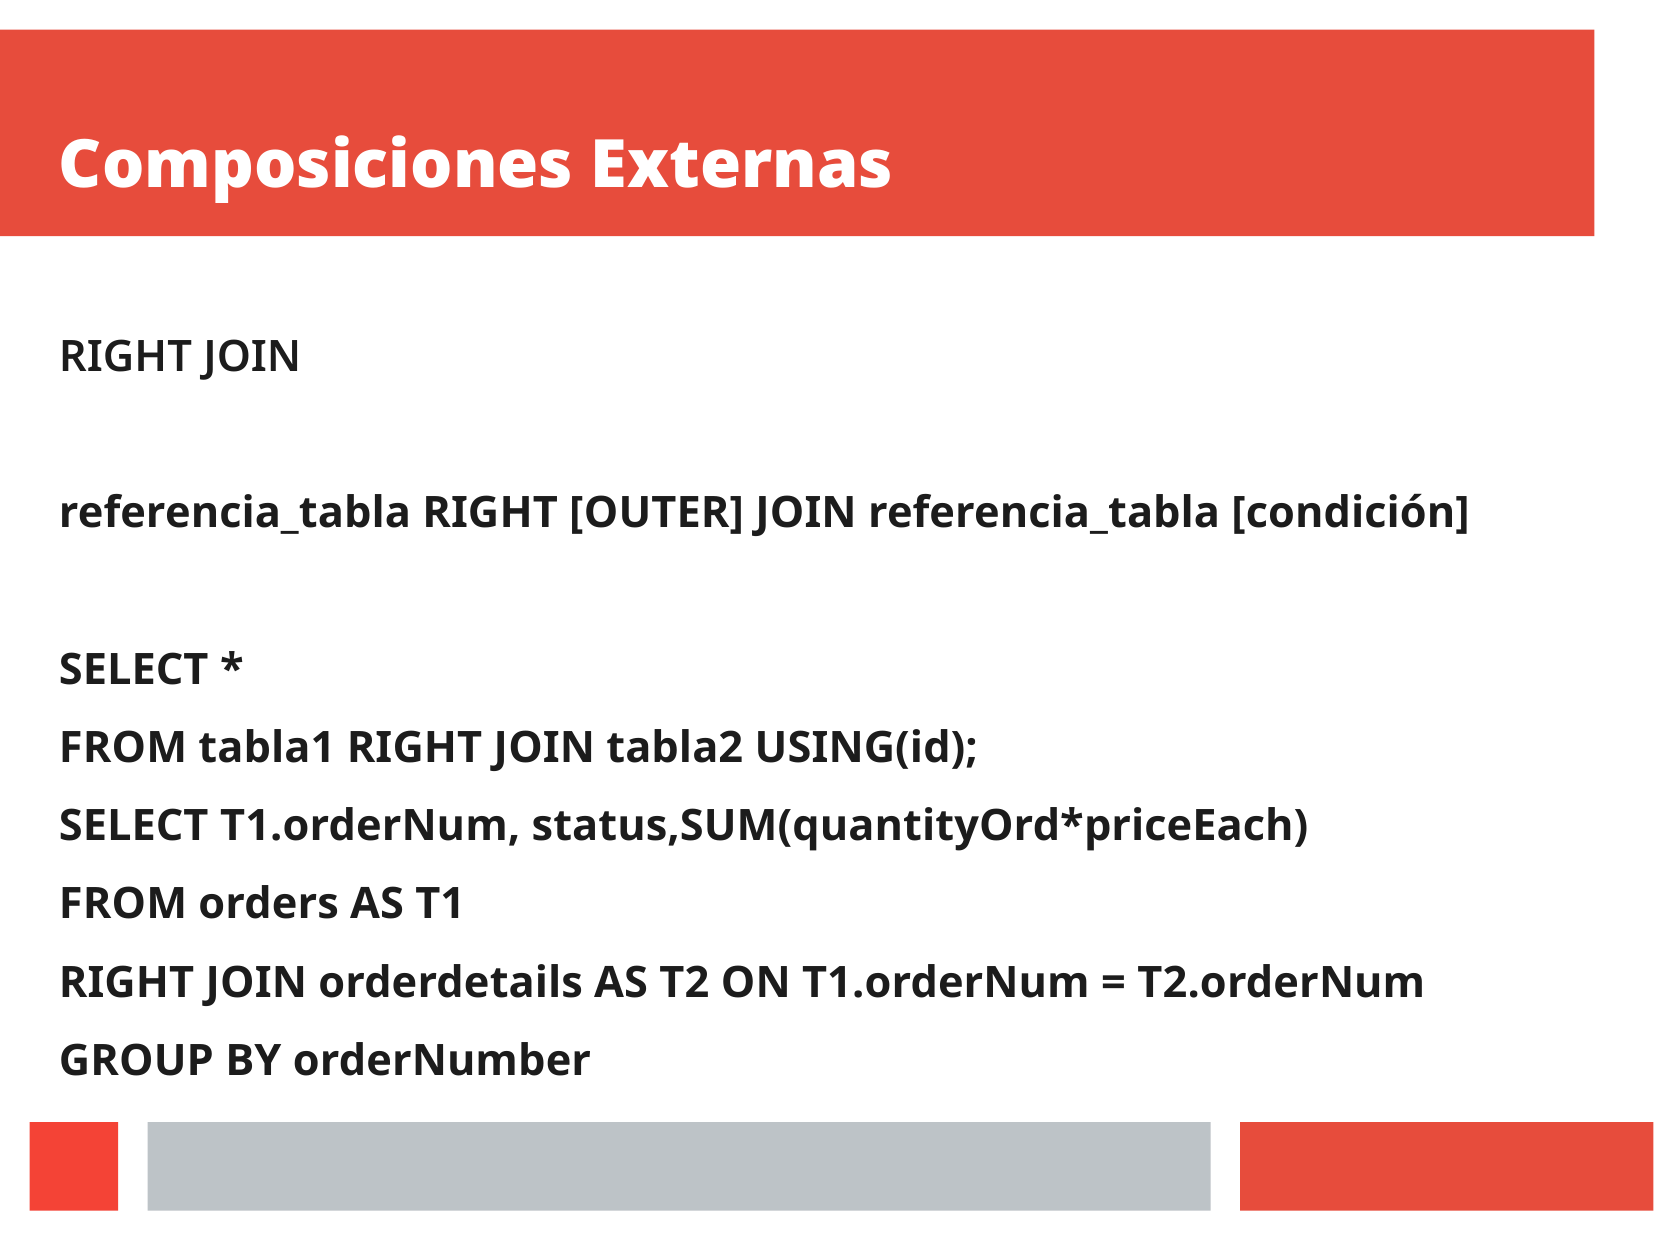

# Composiciones Externas
RIGHT JOIN
referencia_tabla RIGHT [OUTER] JOIN referencia_tabla [condición]
SELECT *
FROM tabla1 RIGHT JOIN tabla2 USING(id);
SELECT T1.orderNum, status,SUM(quantityOrd*priceEach)
FROM orders AS T1
RIGHT JOIN orderdetails AS T2 ON T1.orderNum = T2.orderNum
GROUP BY orderNumber